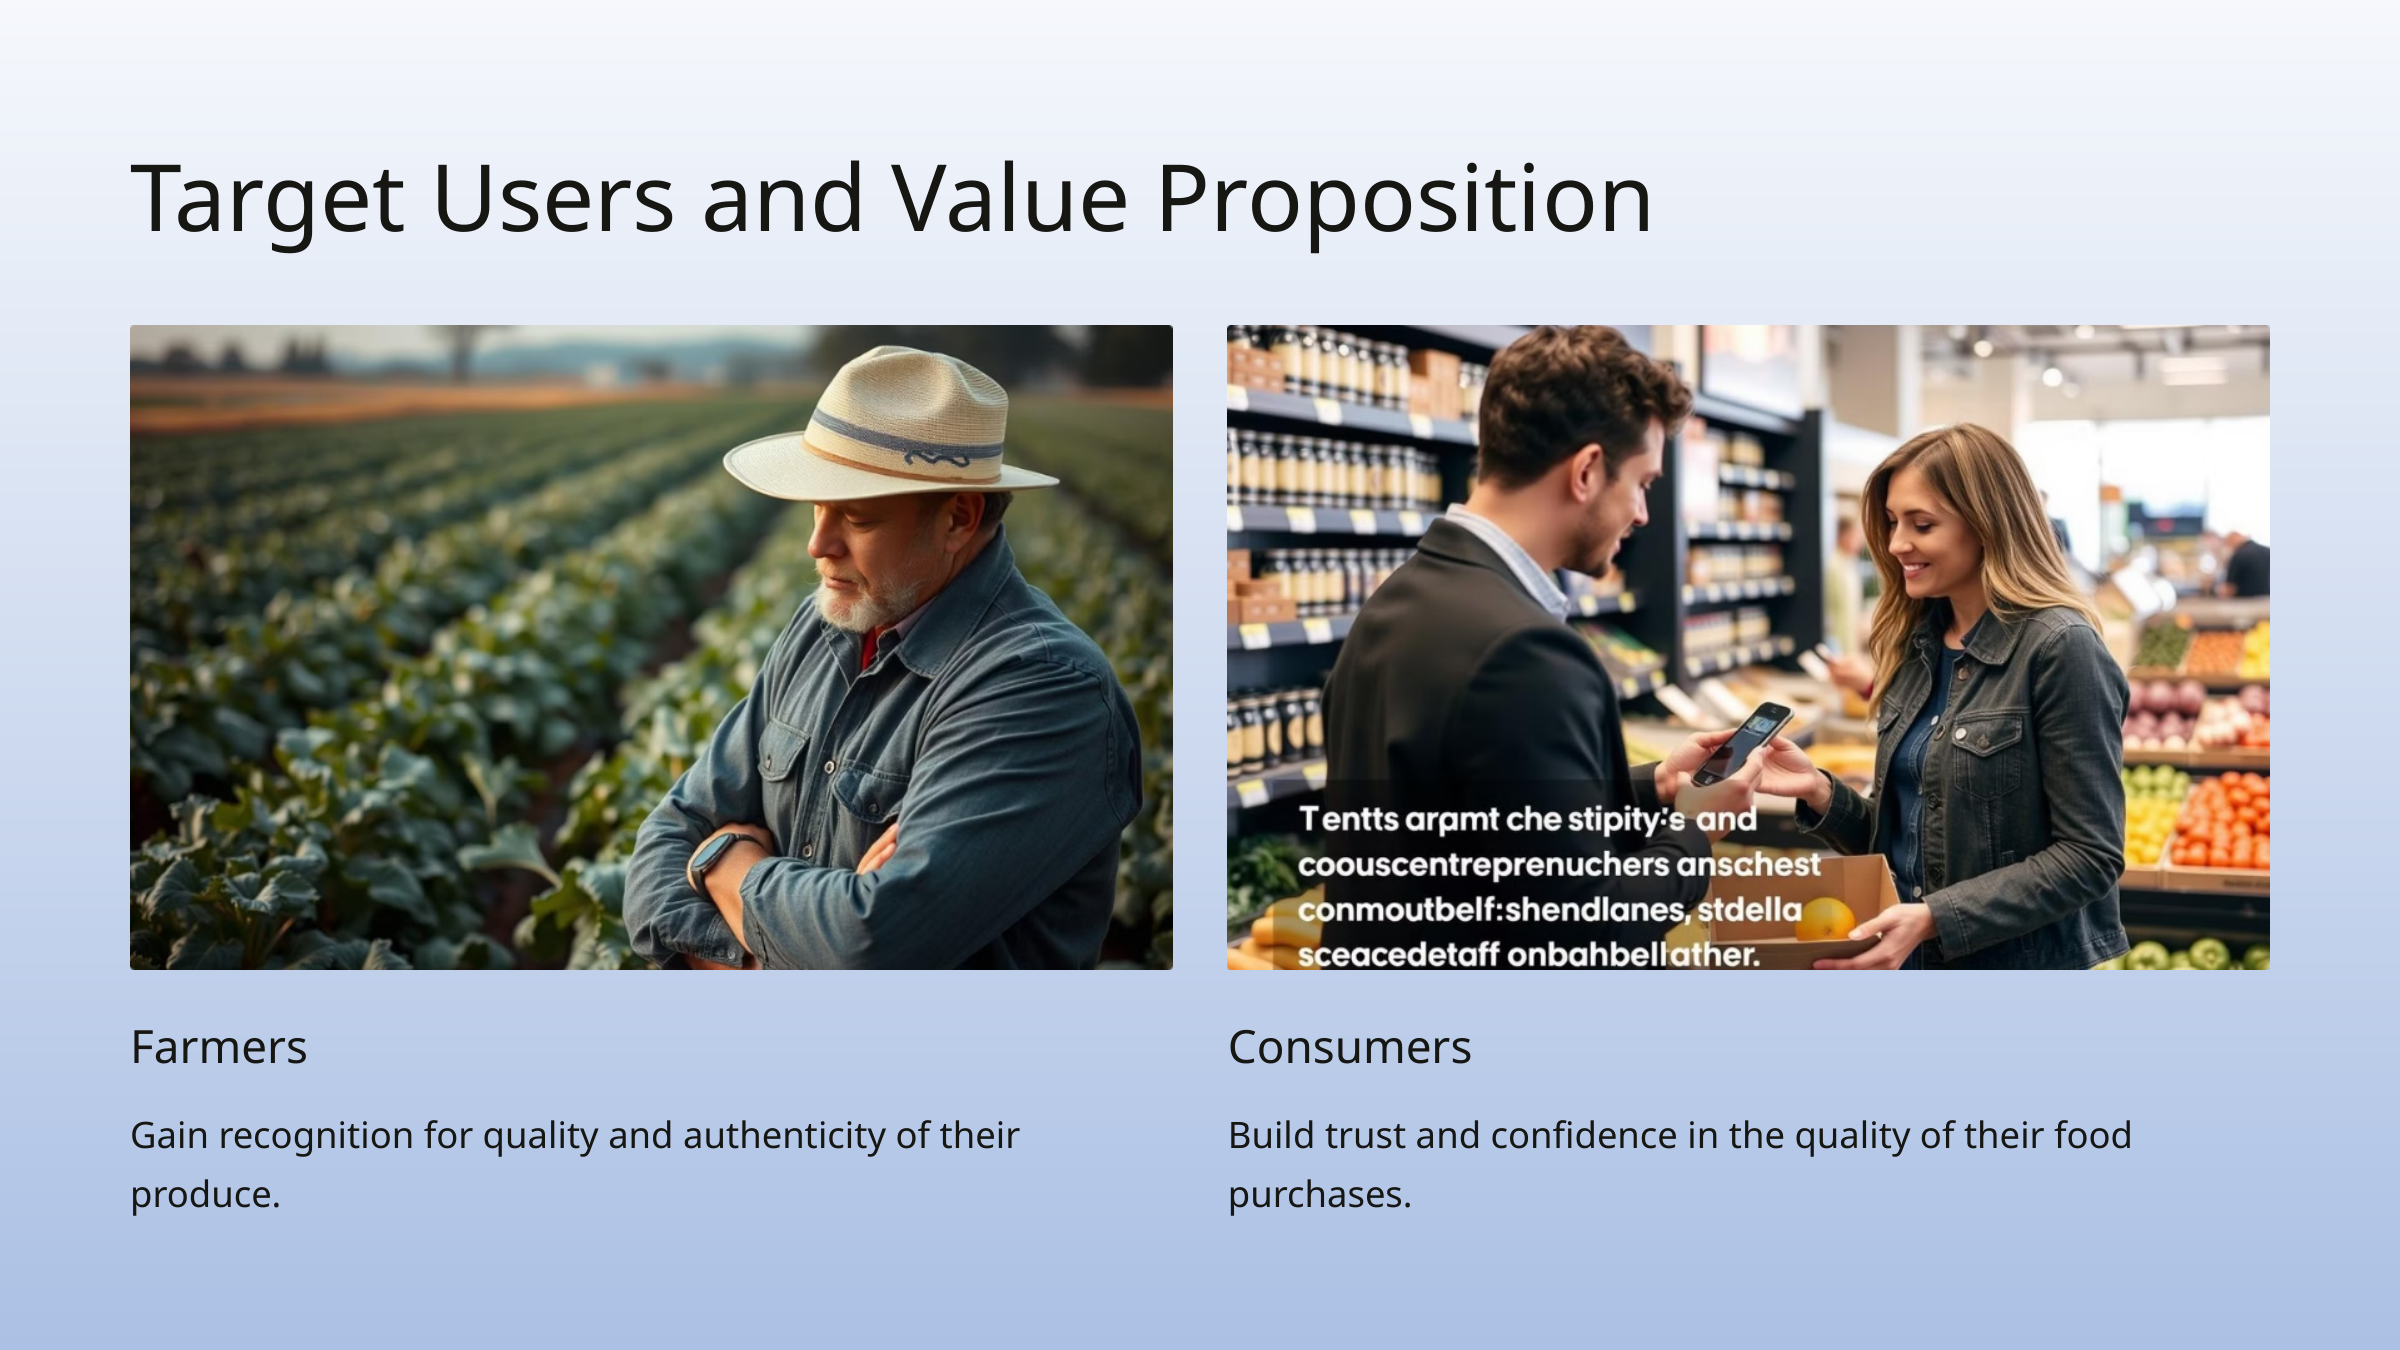

Target Users and Value Proposition
Farmers
Consumers
Gain recognition for quality and authenticity of their produce.
Build trust and confidence in the quality of their food purchases.